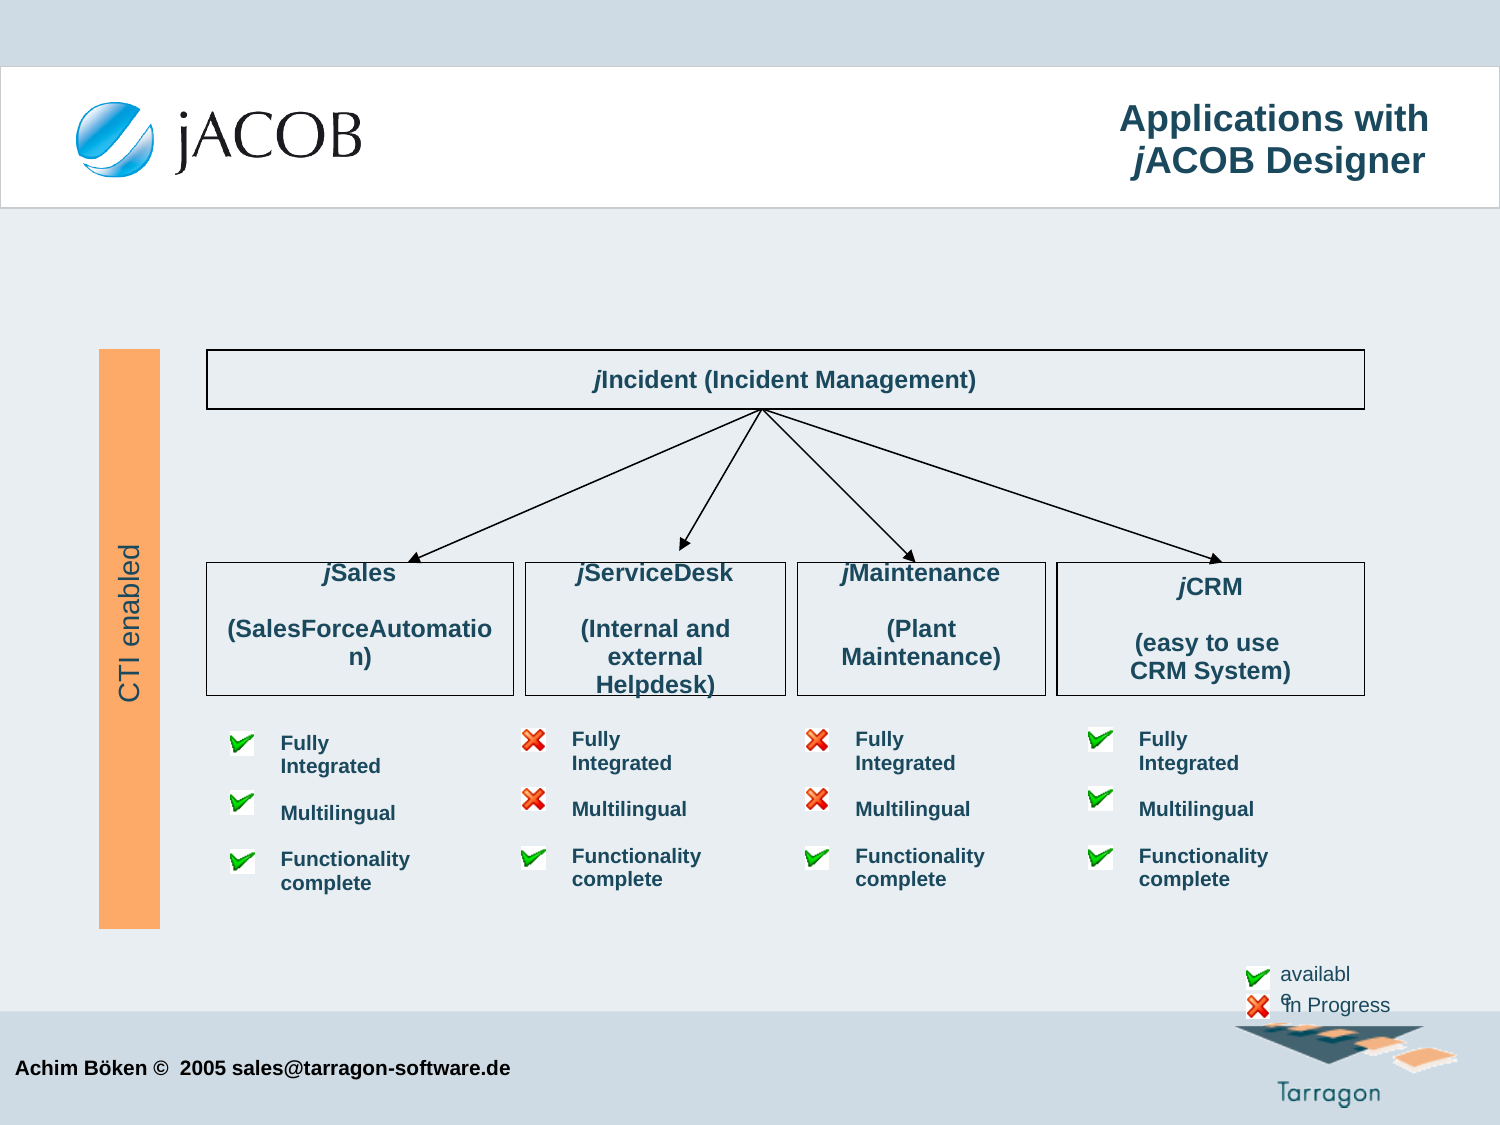

Applications with
jACOB Designer
jIncident (Incident Management)
jSales
(SalesForceAutomation)
jServiceDesk
(Internal and external
Helpdesk)
jMaintenance
(Plant Maintenance)
jCRM
(easy to use
CRM System)
CTI enabled
Fully Integrated
Multilingual
Functionality
complete
Fully Integrated
Multilingual
Functionality
complete
Fully Integrated
Multilingual
Functionality
complete
Fully Integrated
Multilingual
Functionality
complete
available
In Progress